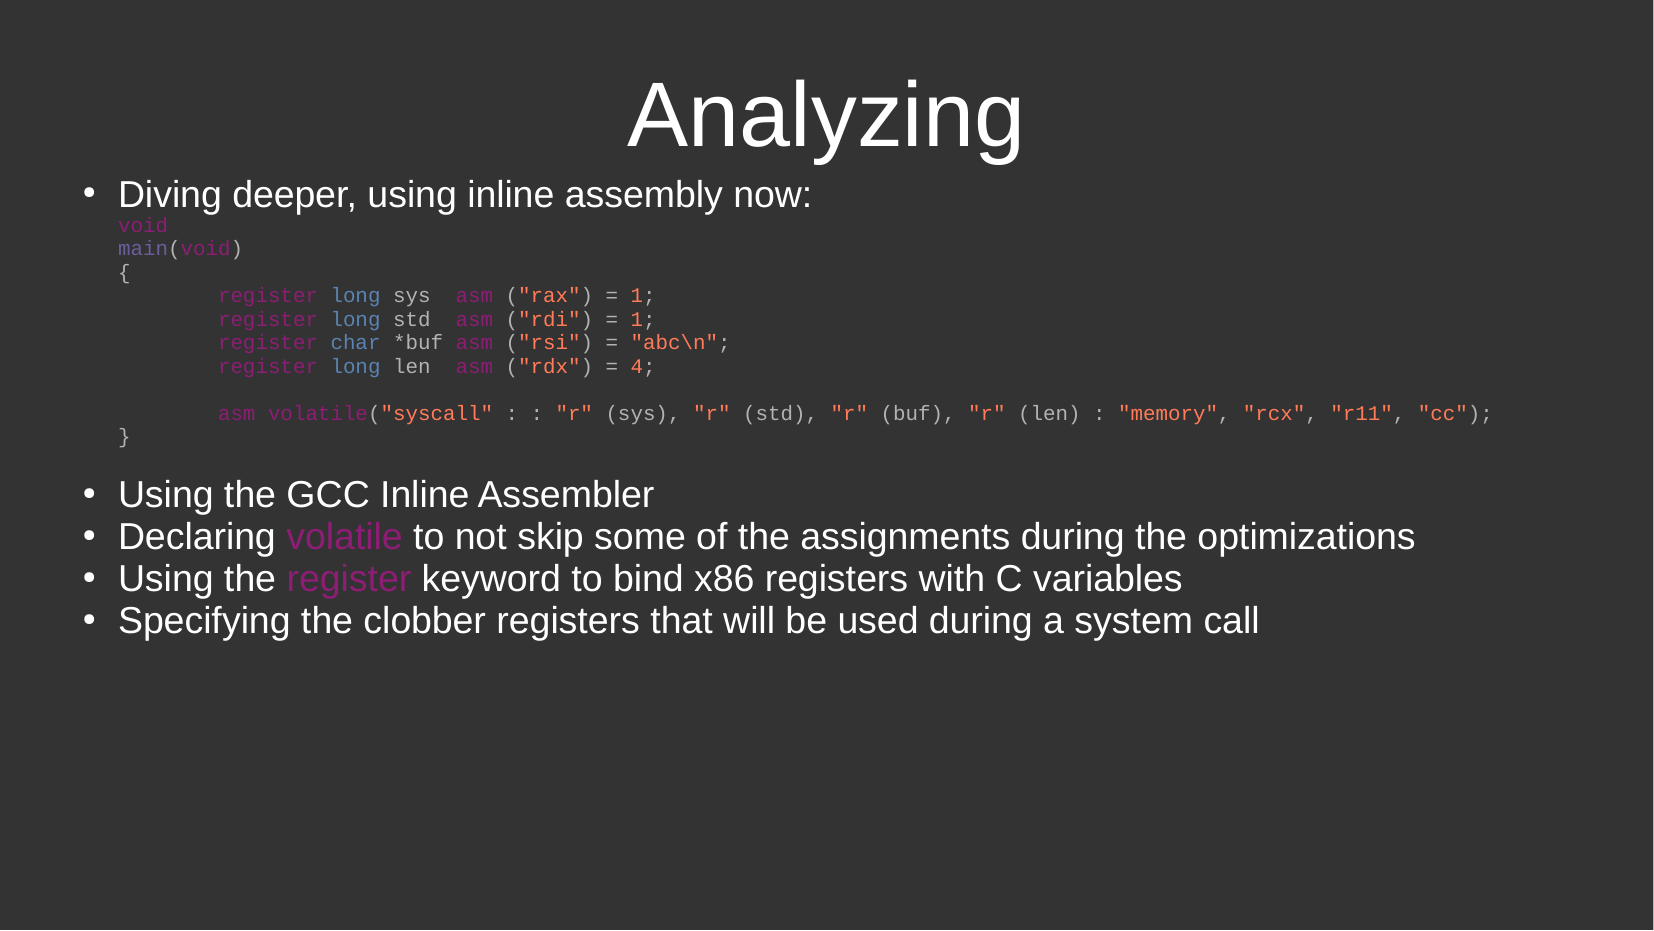

# Analyzing
Diving deeper, using inline assembly now:
void
main(void)
{
	 register long sys asm ("rax") = 1;
 register long std asm ("rdi") = 1;
 register char *buf asm ("rsi") = "abc\n";
 register long len asm ("rdx") = 4;
 asm volatile("syscall" : : "r" (sys), "r" (std), "r" (buf), "r" (len) : "memory", "rcx", "r11", "cc");
}
Using the GCC Inline Assembler
Declaring volatile to not skip some of the assignments during the optimizations
Using the register keyword to bind x86 registers with C variables
Specifying the clobber registers that will be used during a system call